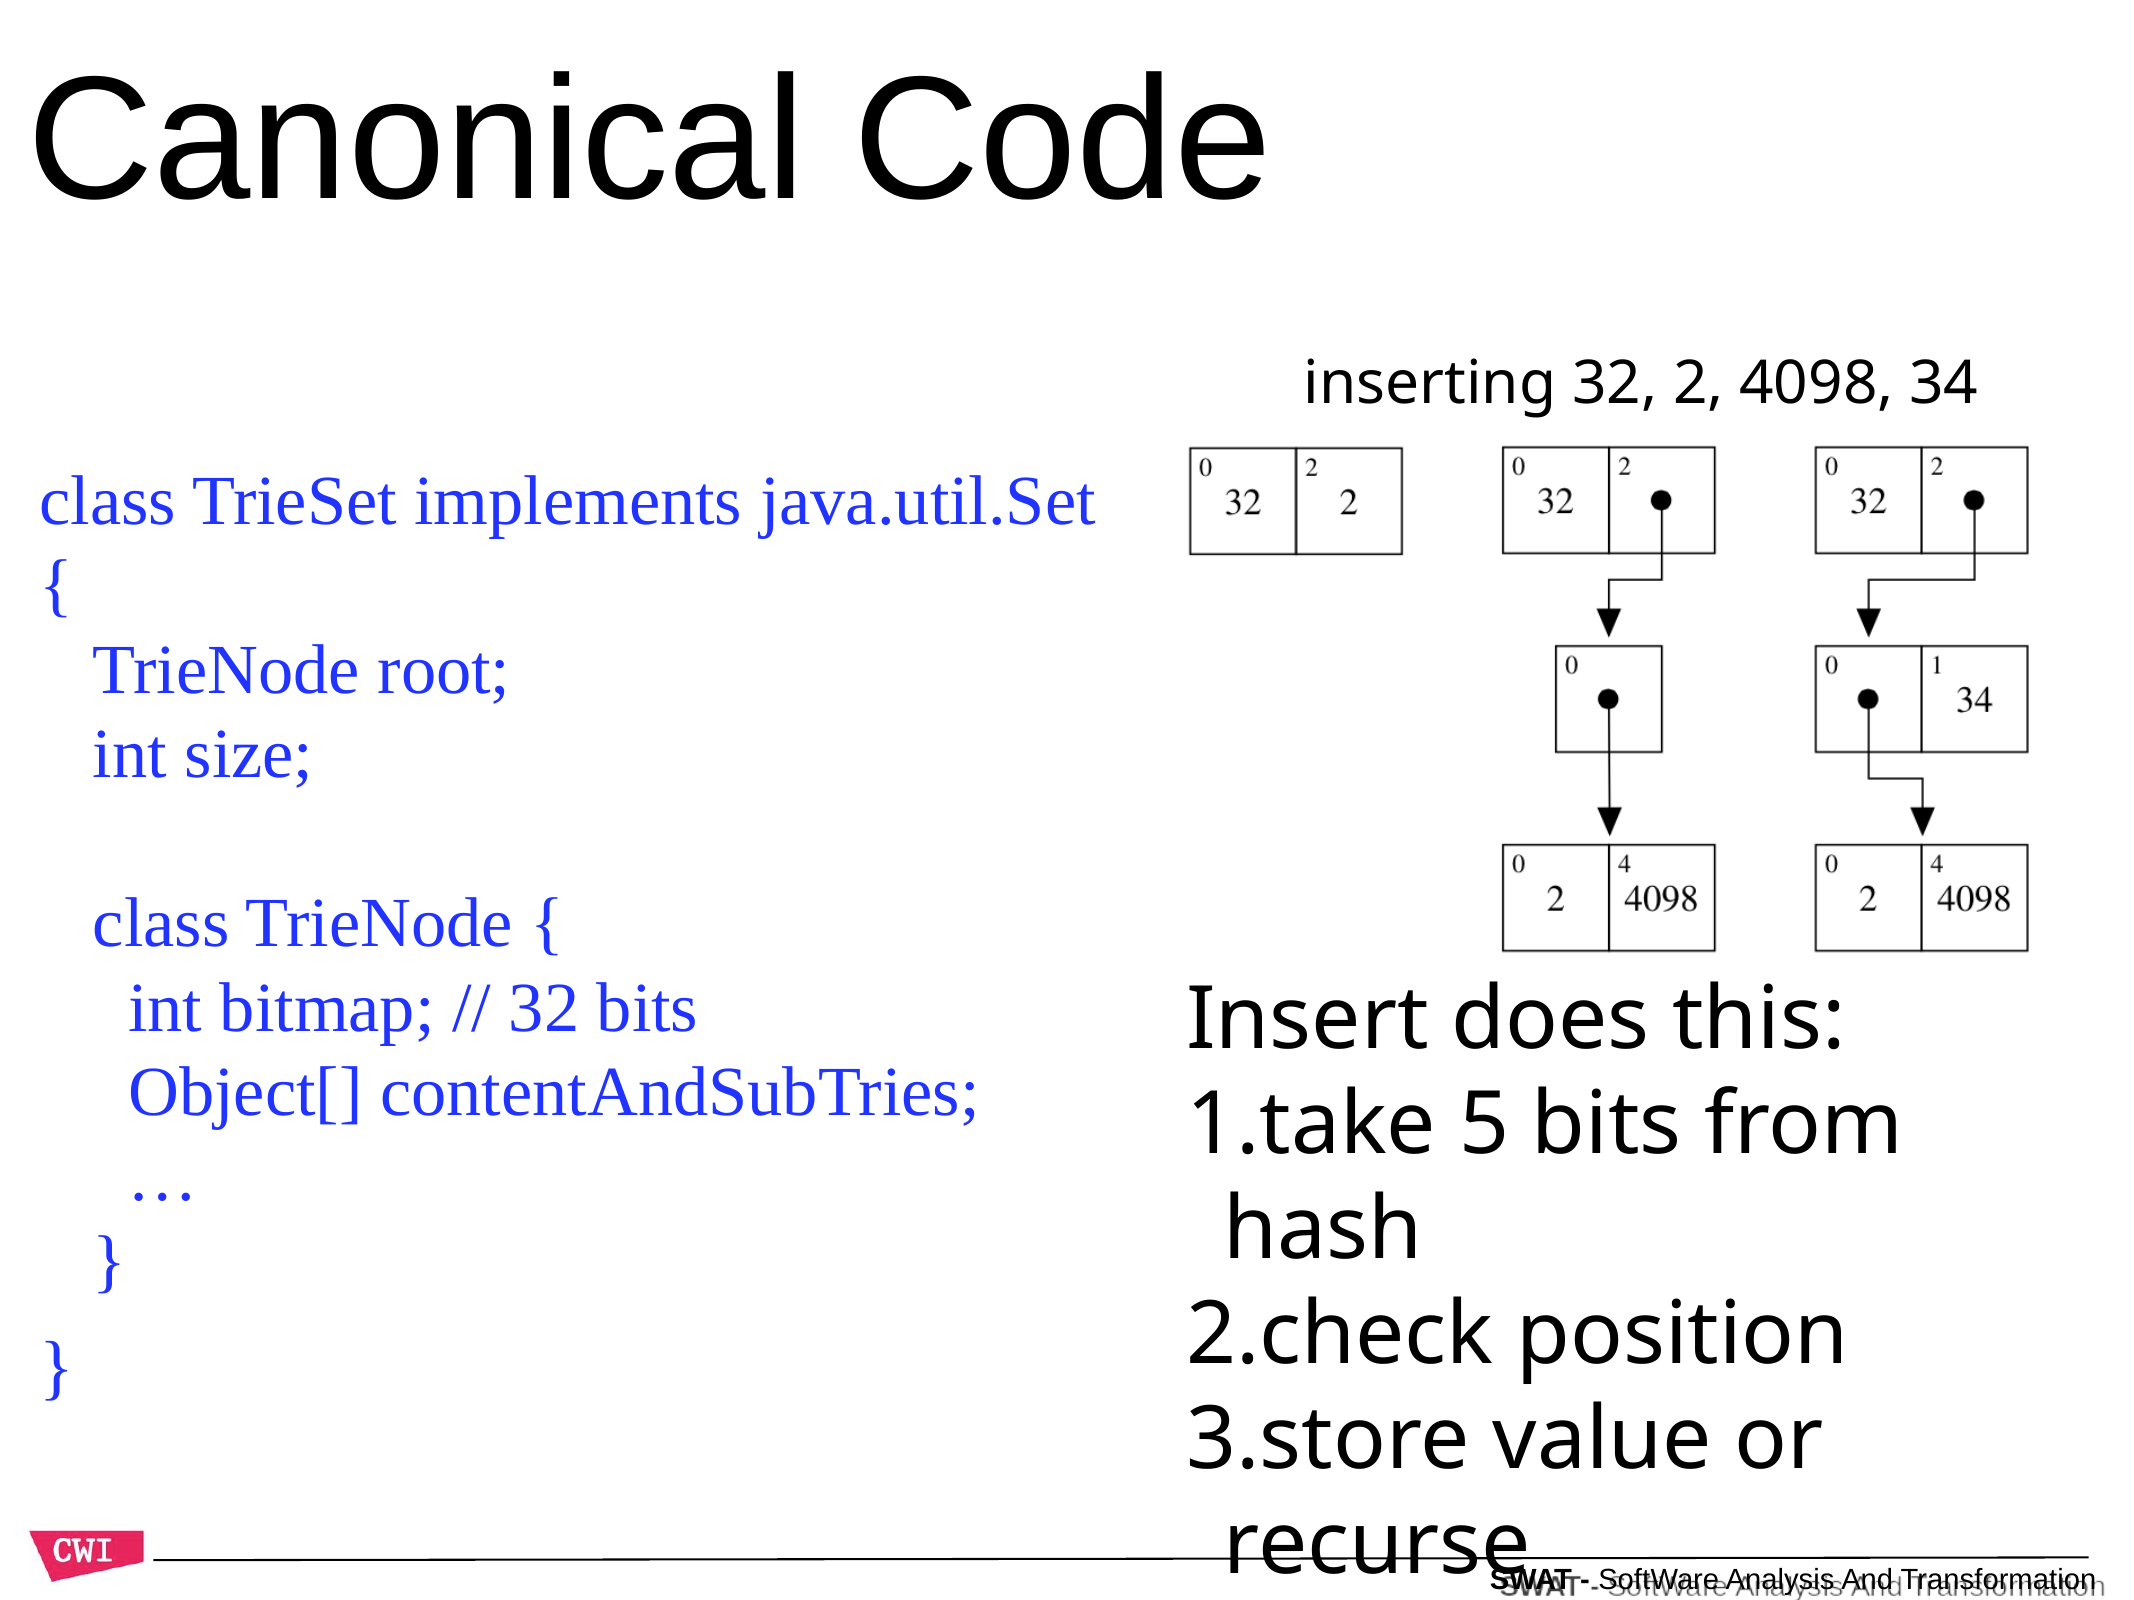

# Canonical Code
inserting 32, 2, 4098, 34
class TrieSet implements java.util.Set {
 TrieNode root;
 int size;
 class TrieNode {
 int bitmap; // 32 bits
 Object[] contentAndSubTries;
 …
 }
}
Insert does this:
take 5 bits from hash
check position
store value or recurse